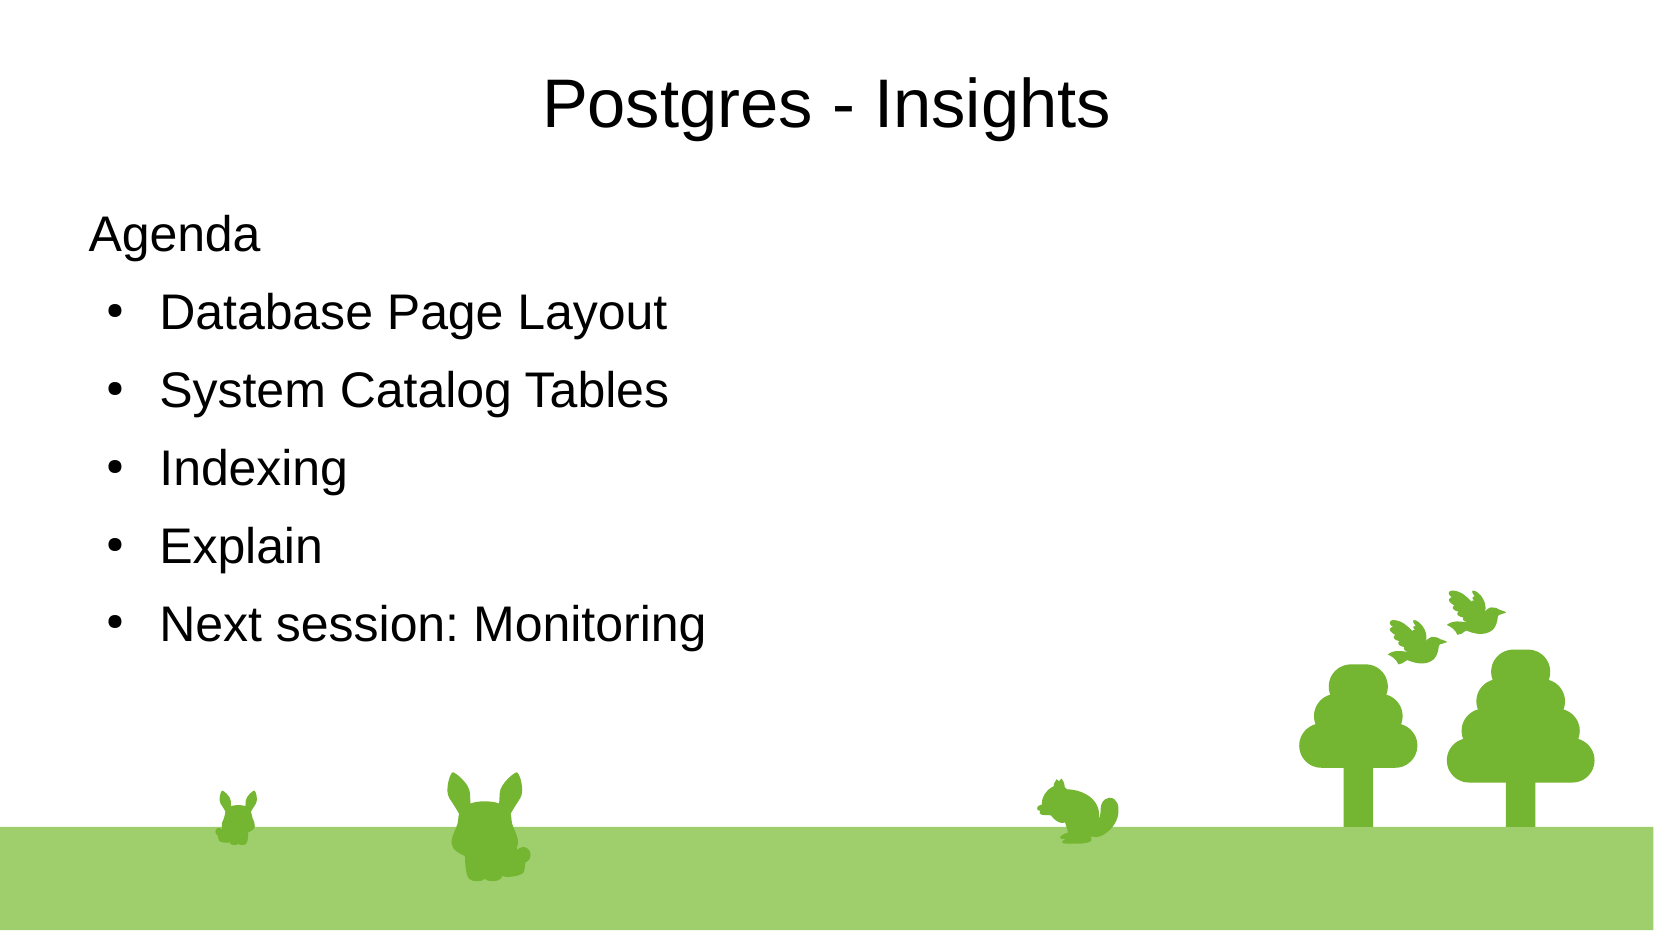

# Postgres - Insights
Agenda
Database Page Layout
System Catalog Tables
Indexing
Explain
Next session: Monitoring